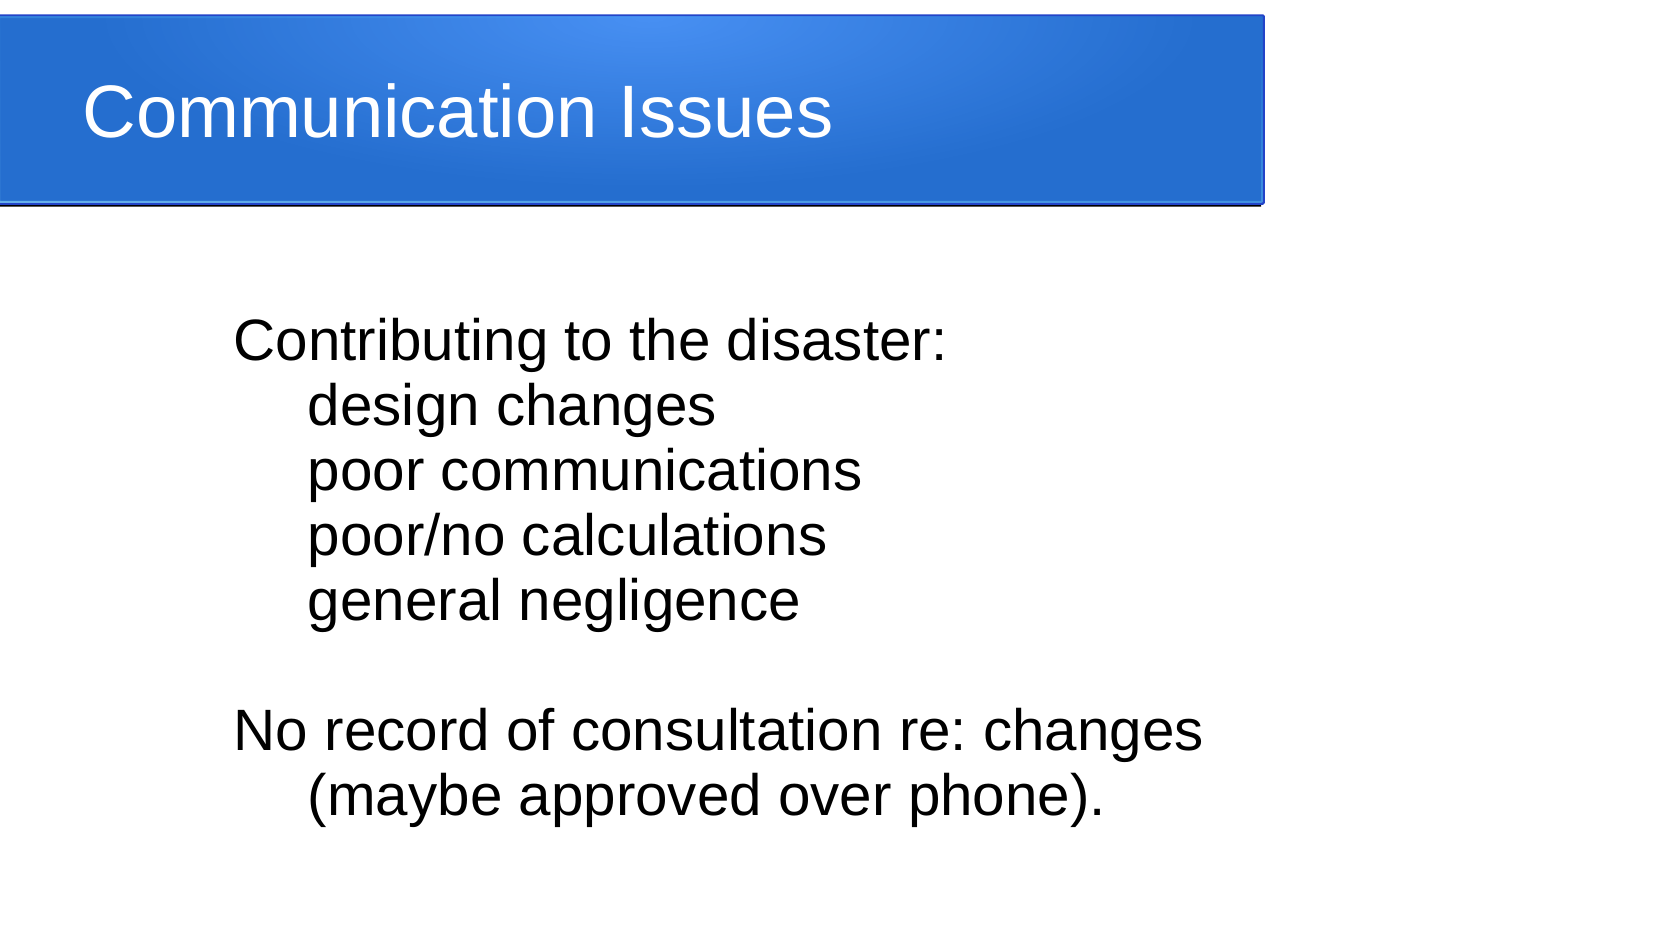

# Communication Issues
Contributing to the disaster:
	design changes
	poor communications
	poor/no calculations
	general negligence
No record of consultation re: changes
	(maybe approved over phone).